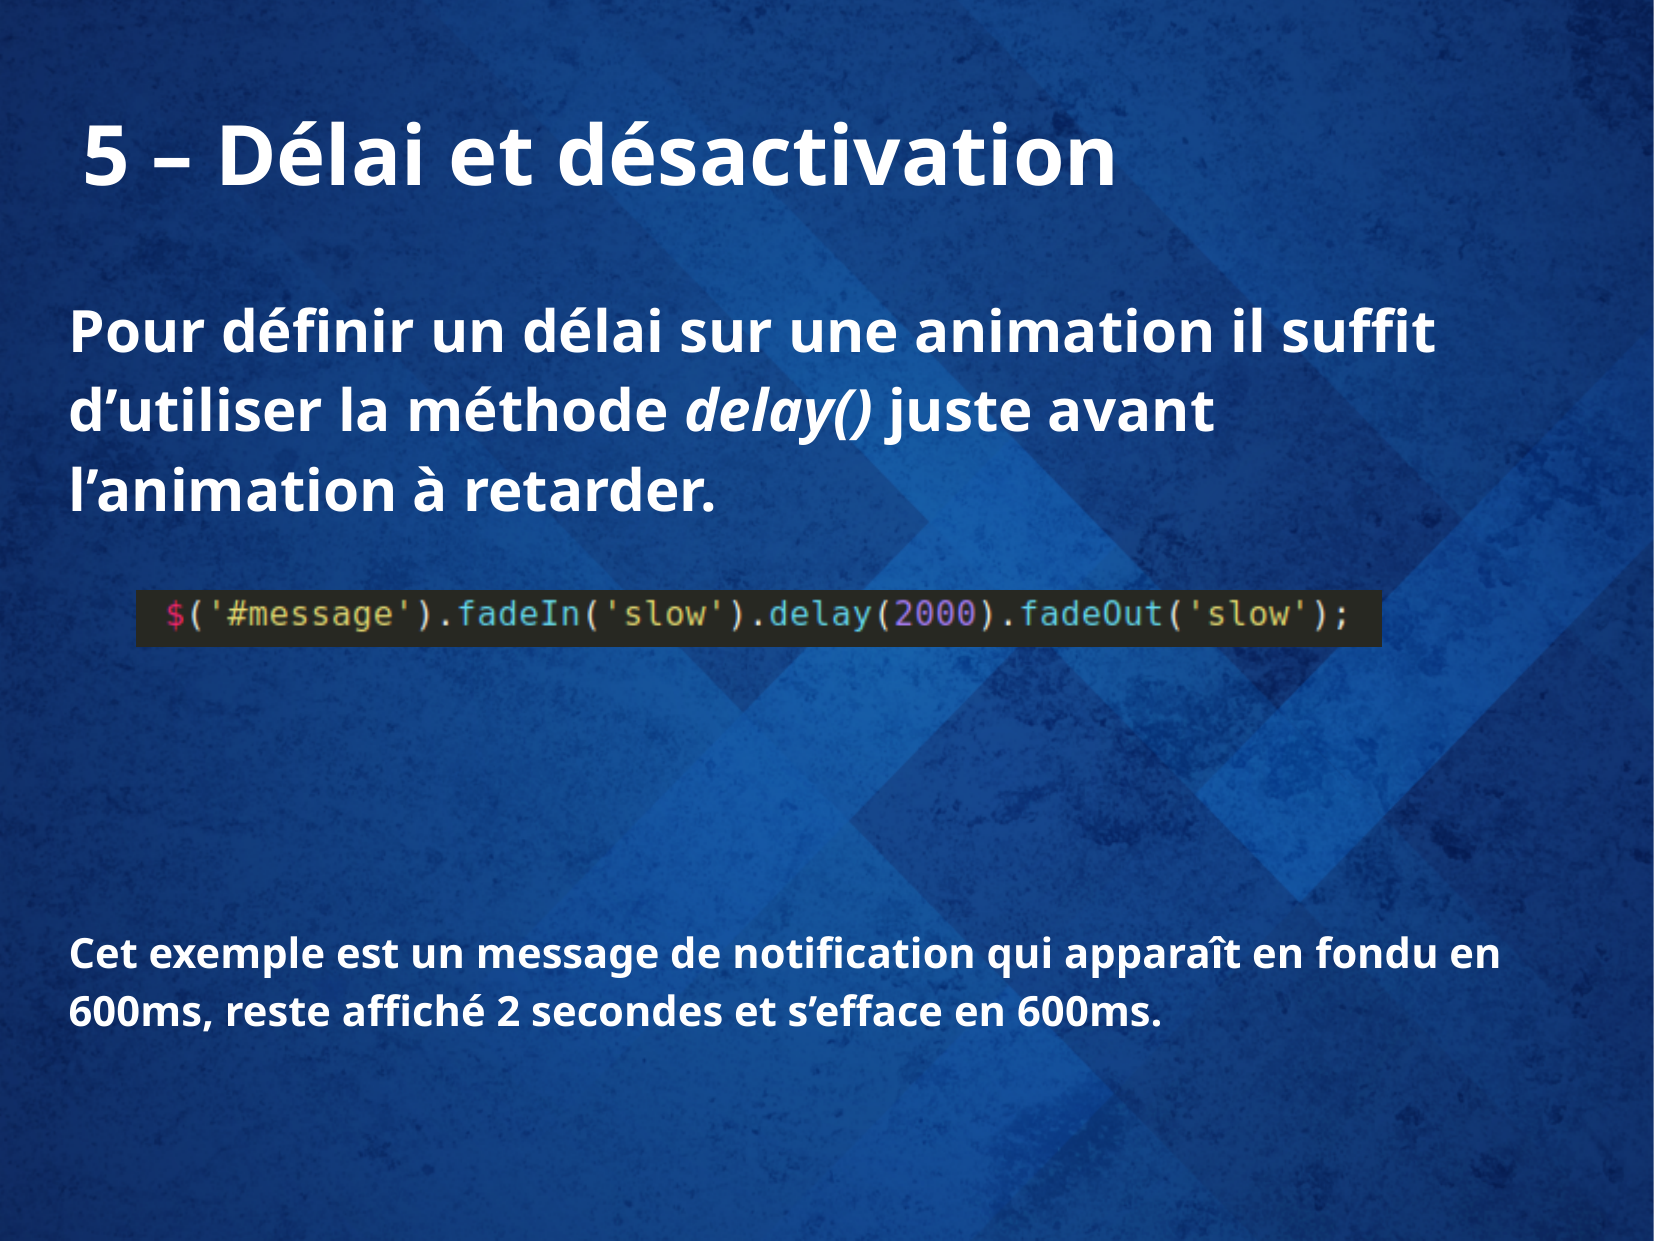

# 5 – Délai et désactivation
Pour définir un délai sur une animation il suffit d’utiliser la méthode delay() juste avant l’animation à retarder.
Cet exemple est un message de notification qui apparaît en fondu en 600ms, reste affiché 2 secondes et s’efface en 600ms.